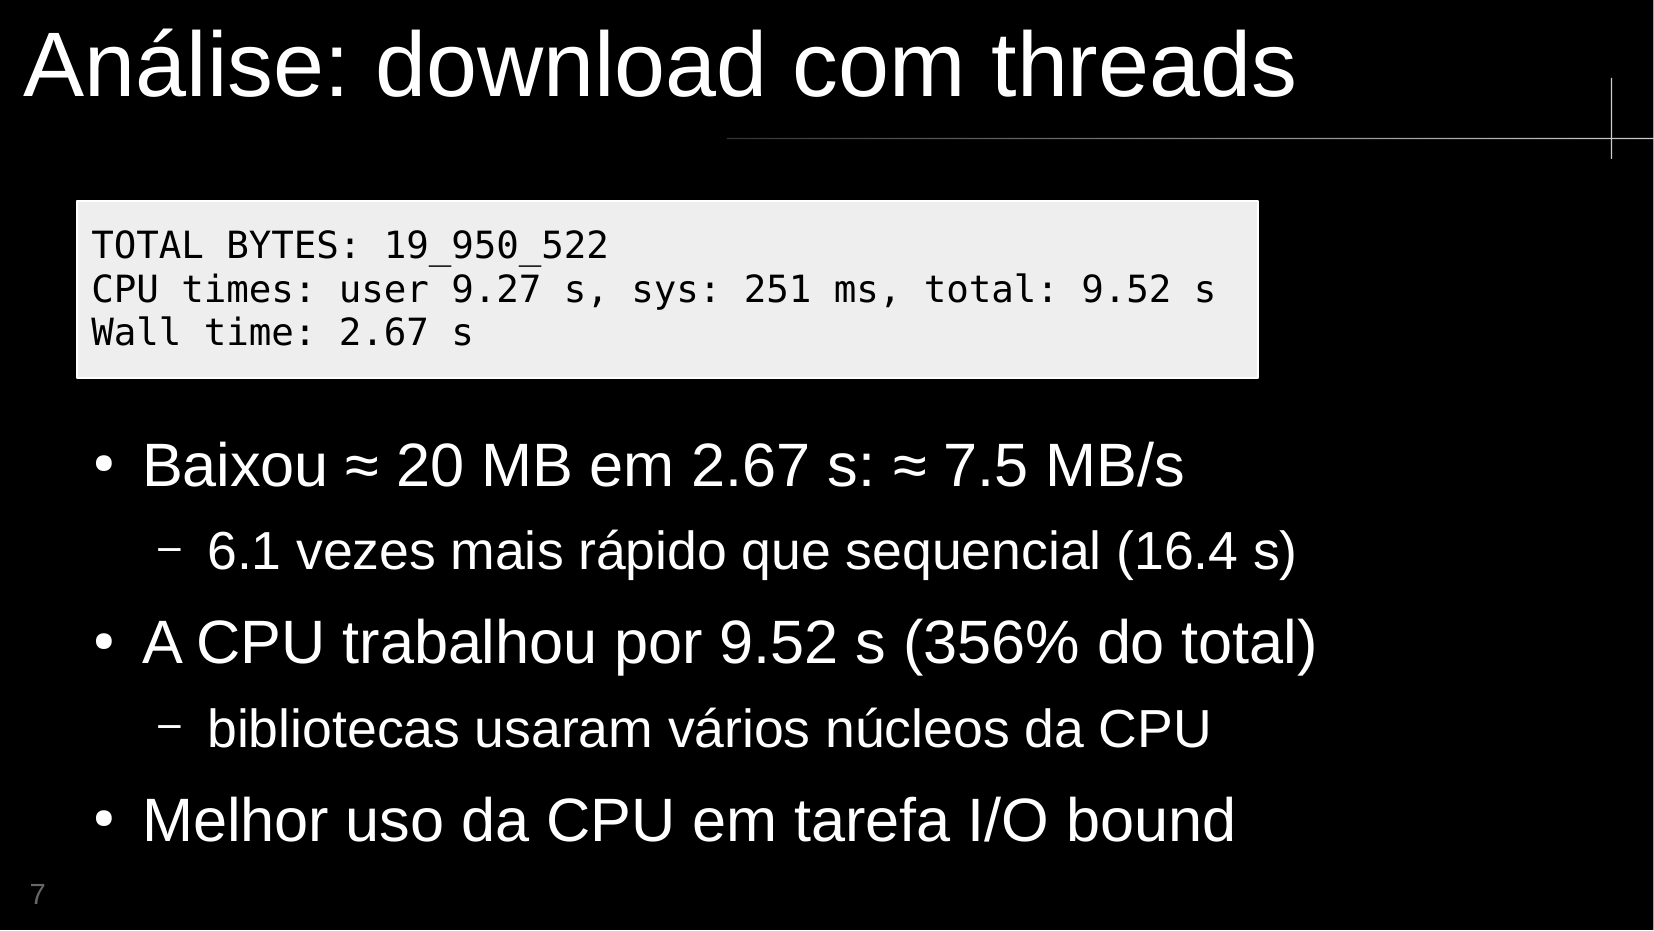

# Análise: download com threads
TOTAL BYTES: 19_950_522
CPU times: user 9.27 s, sys: 251 ms, total: 9.52 s
Wall time: 2.67 s
Baixou ≈ 20 MB em 2.67 s: ≈ 7.5 MB/s
6.1 vezes mais rápido que sequencial (16.4 s)
A CPU trabalhou por 9.52 s (356% do total)
bibliotecas usaram vários núcleos da CPU
Melhor uso da CPU em tarefa I/O bound
7